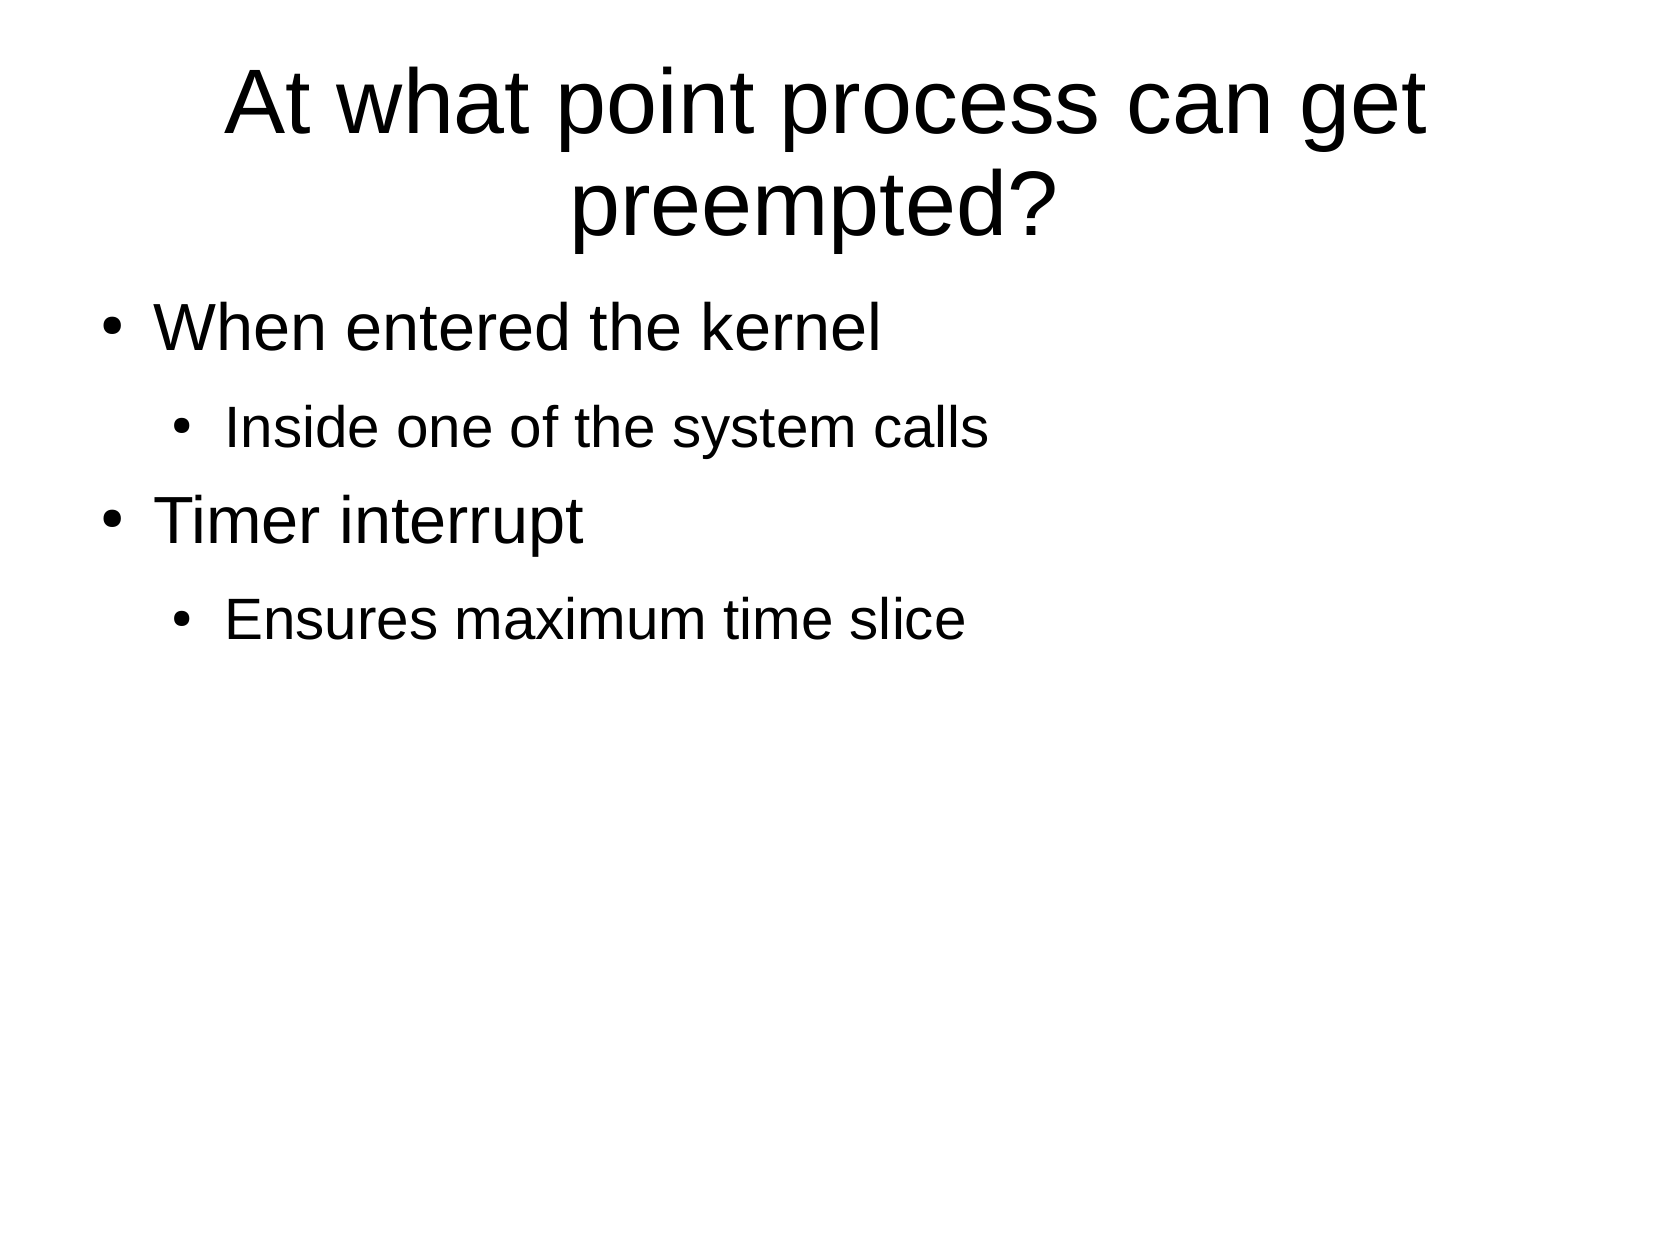

# At what point process can get preempted?
When entered the kernel
Inside one of the system calls
Timer interrupt
Ensures maximum time slice